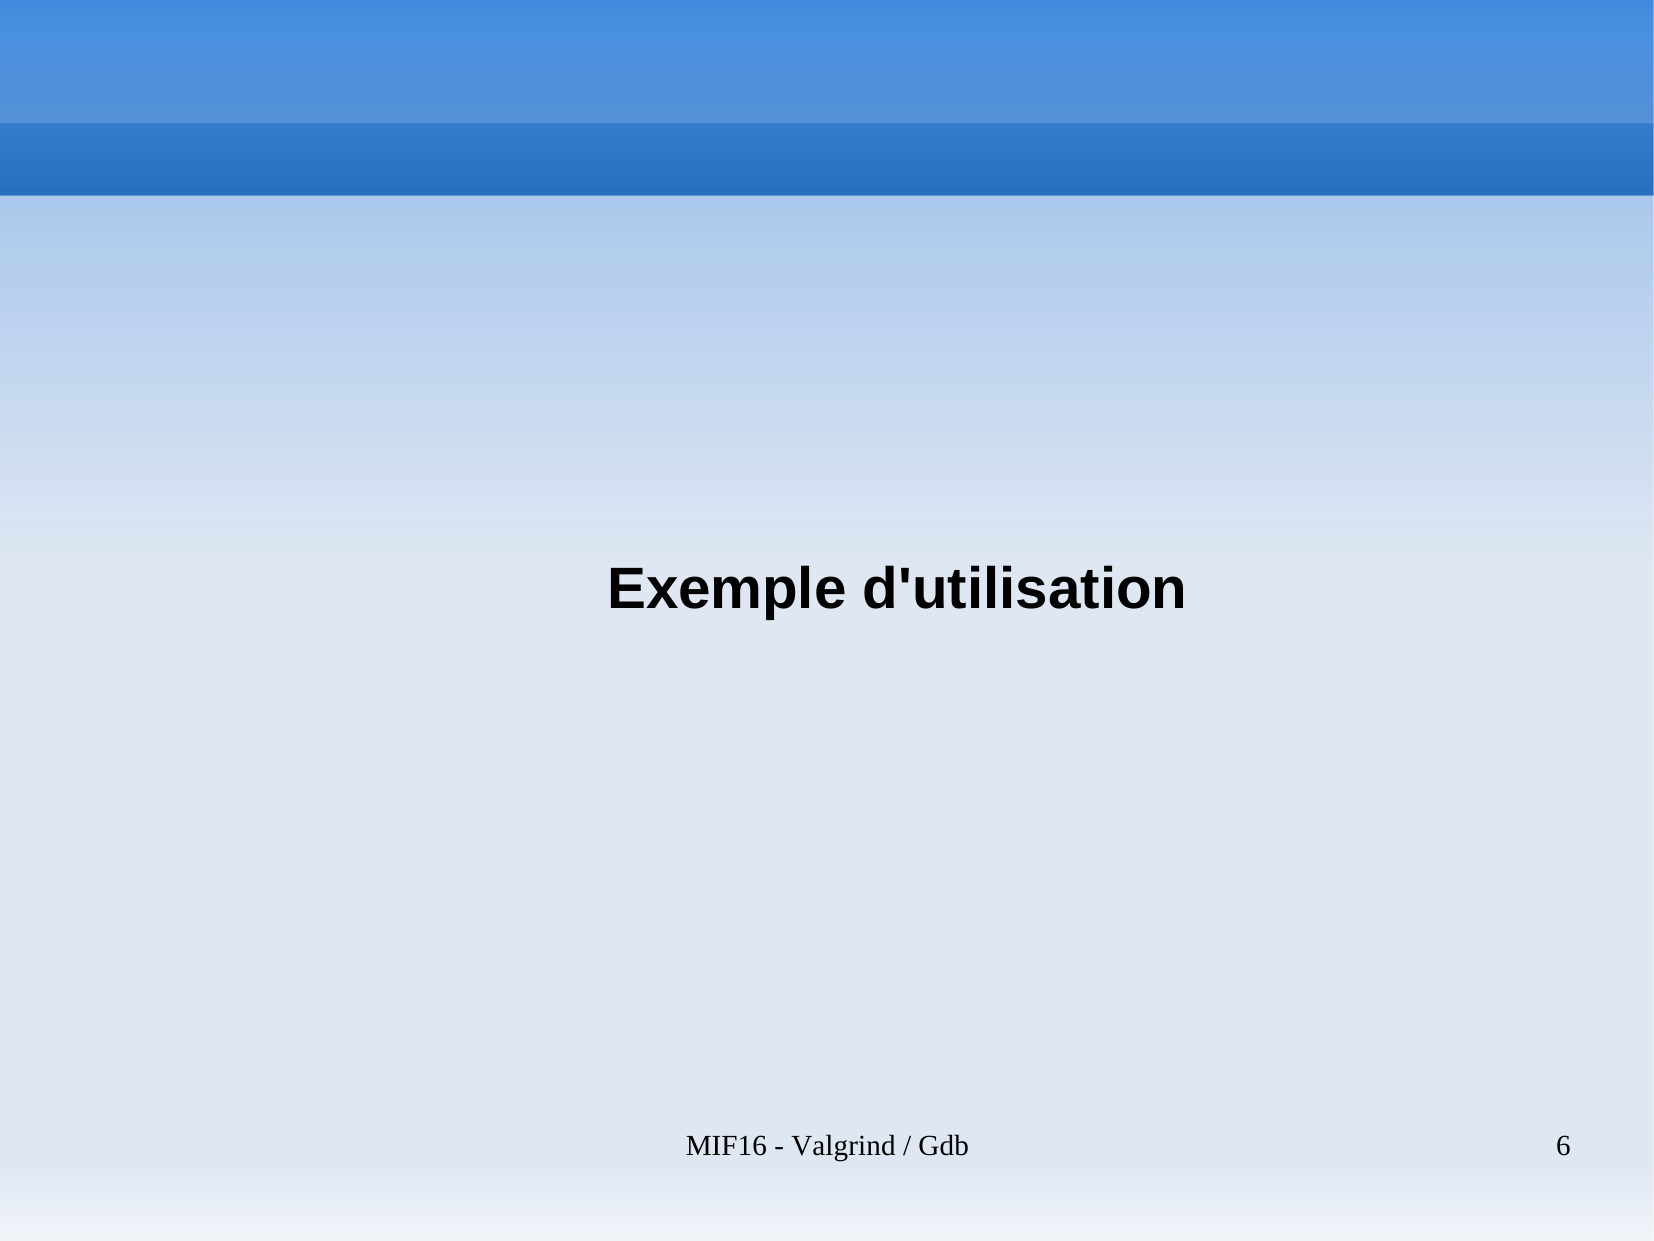

#
Exemple d'utilisation
MIF16 - Valgrind / Gdb
6